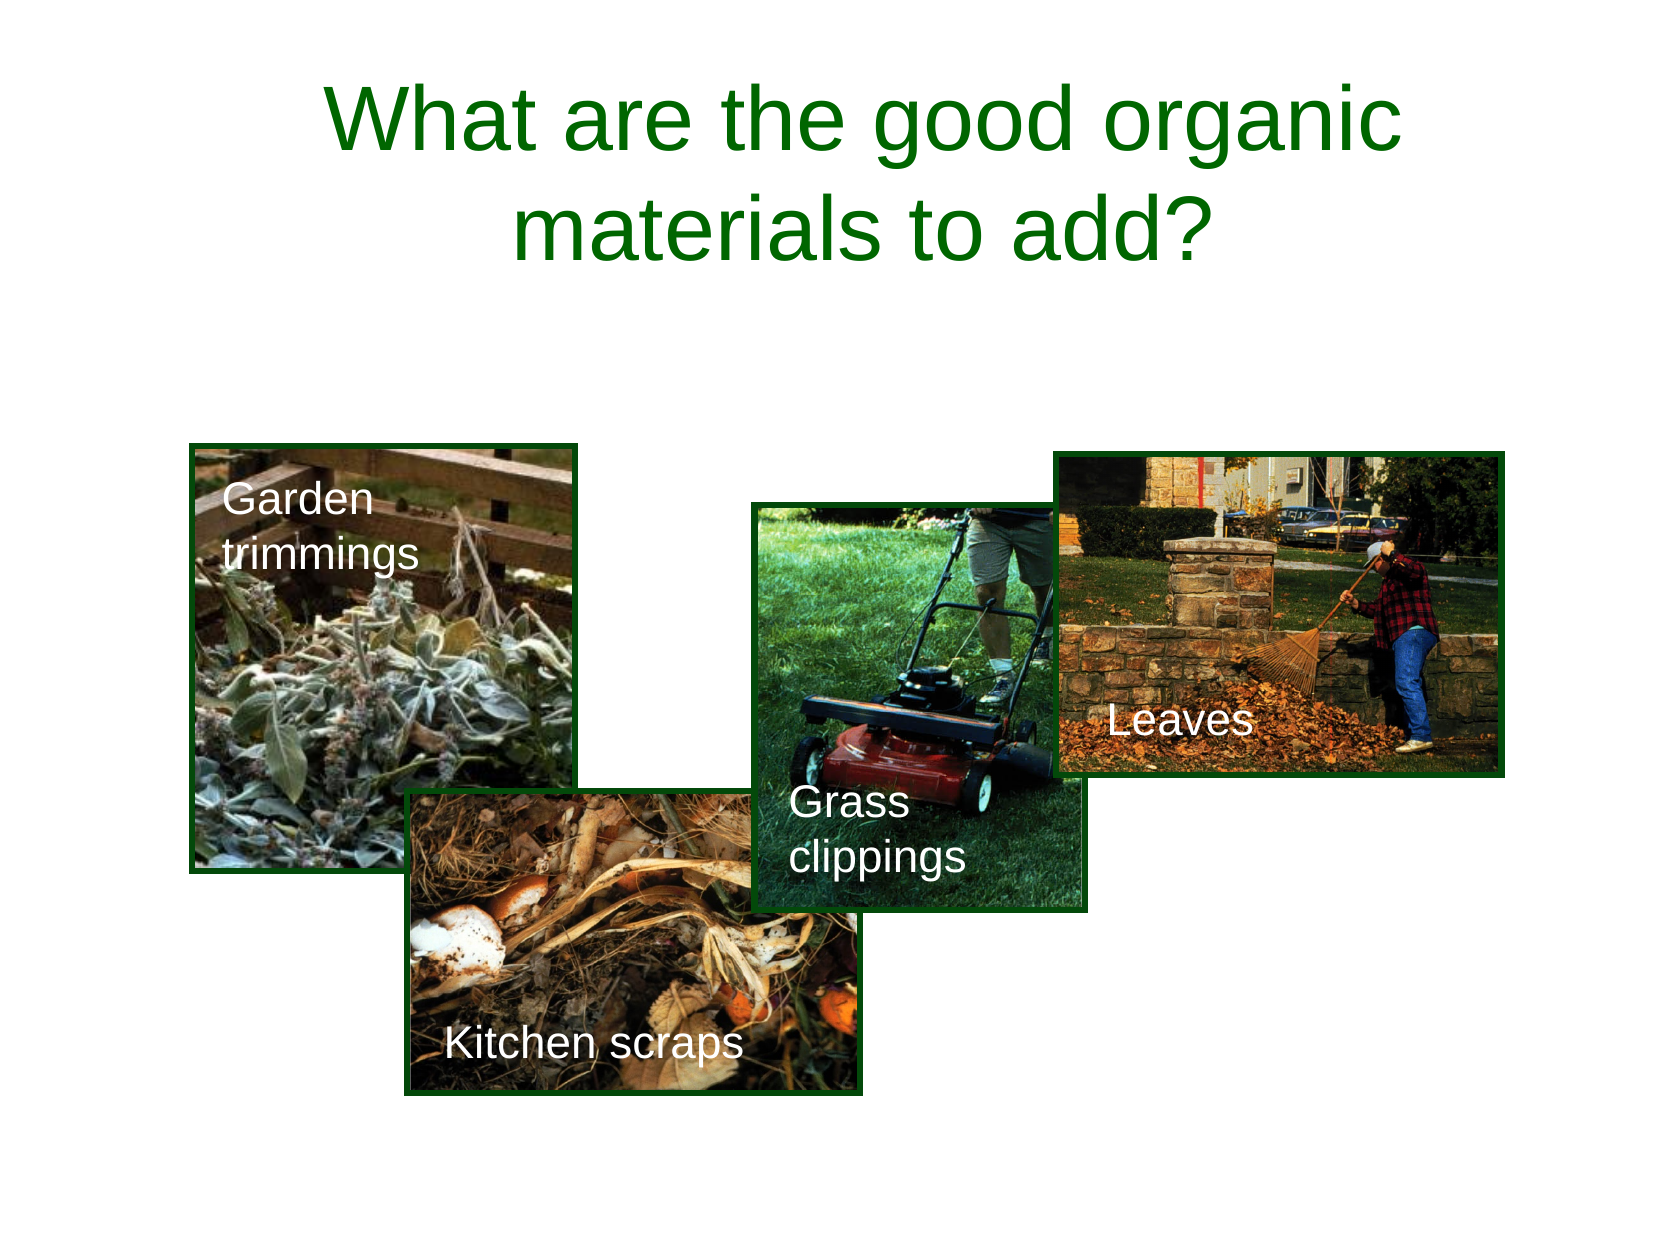

# What are the good organic materials to add?
Garden trimmings
Leaves
Grass clippings
Kitchen scraps